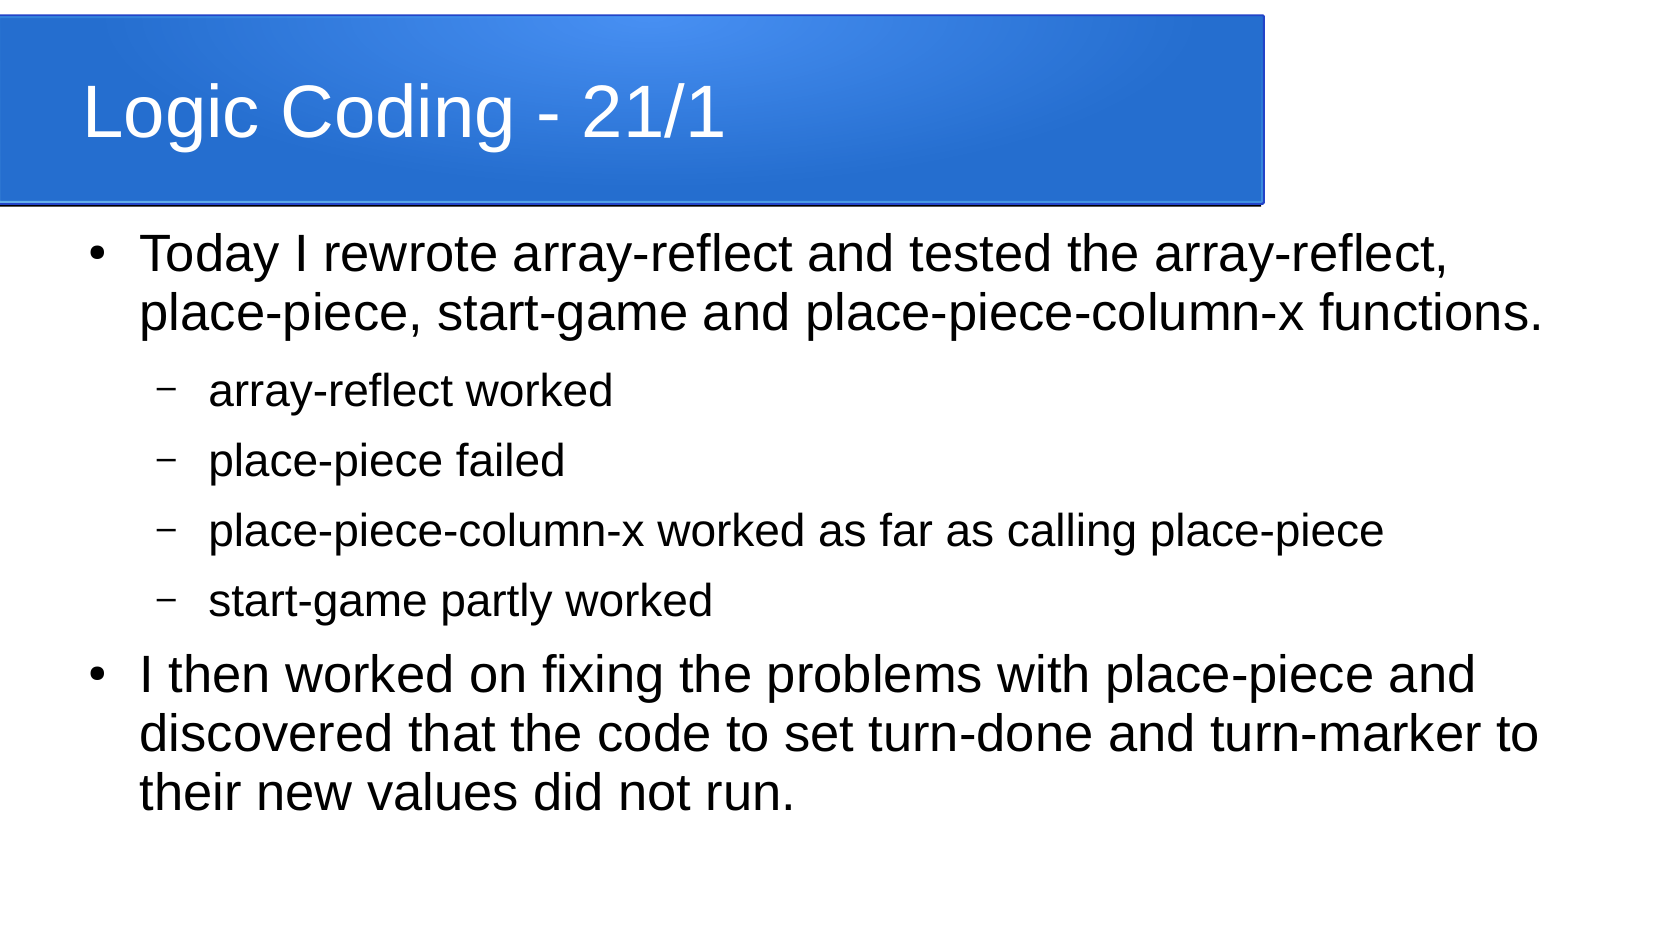

# Logic Coding - 21/1
Today I rewrote array-reflect and tested the array-reflect, place-piece, start-game and place-piece-column-x functions.
array-reflect worked
place-piece failed
place-piece-column-x worked as far as calling place-piece
start-game partly worked
I then worked on fixing the problems with place-piece and discovered that the code to set turn-done and turn-marker to their new values did not run.